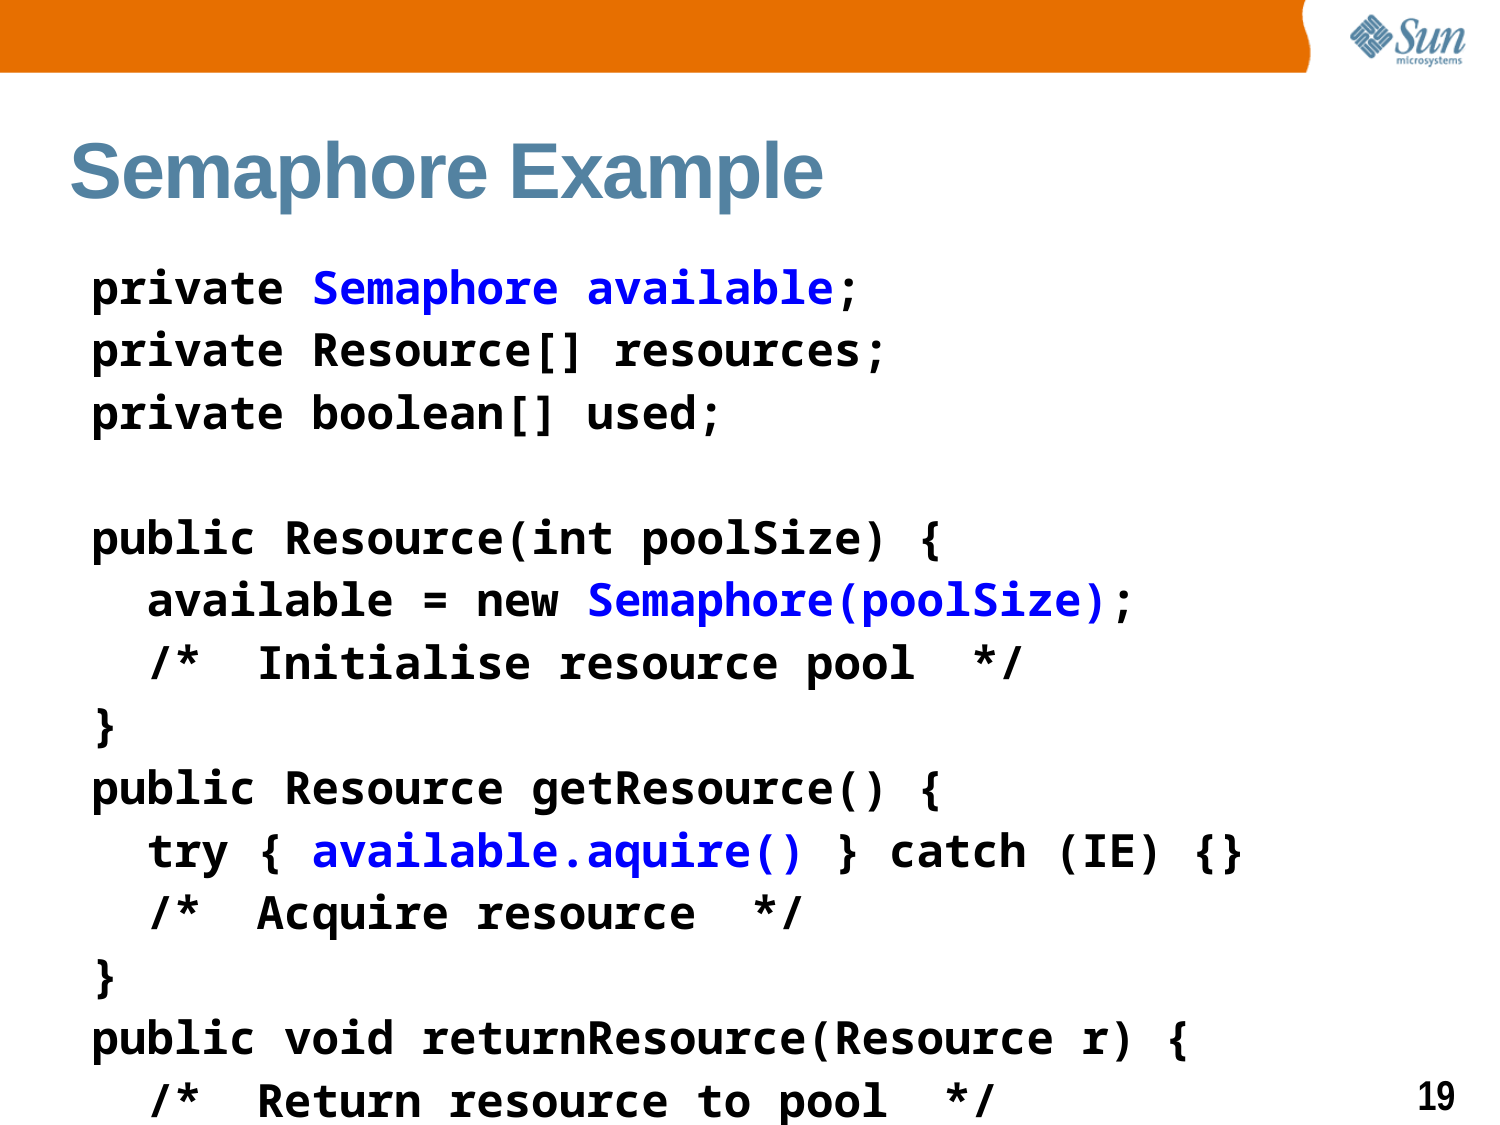

# Semaphore Example
 private Semaphore available;
 private Resource[] resources;
 private boolean[] used;
 public Resource(int poolSize) {
 available = new Semaphore(poolSize);
 /* Initialise resource pool */
 }
 public Resource getResource() {
 try { available.aquire() } catch (IE) {}
 /* Acquire resource */
 }
 public void returnResource(Resource r) {
 /* Return resource to pool */
 available.release();
 }